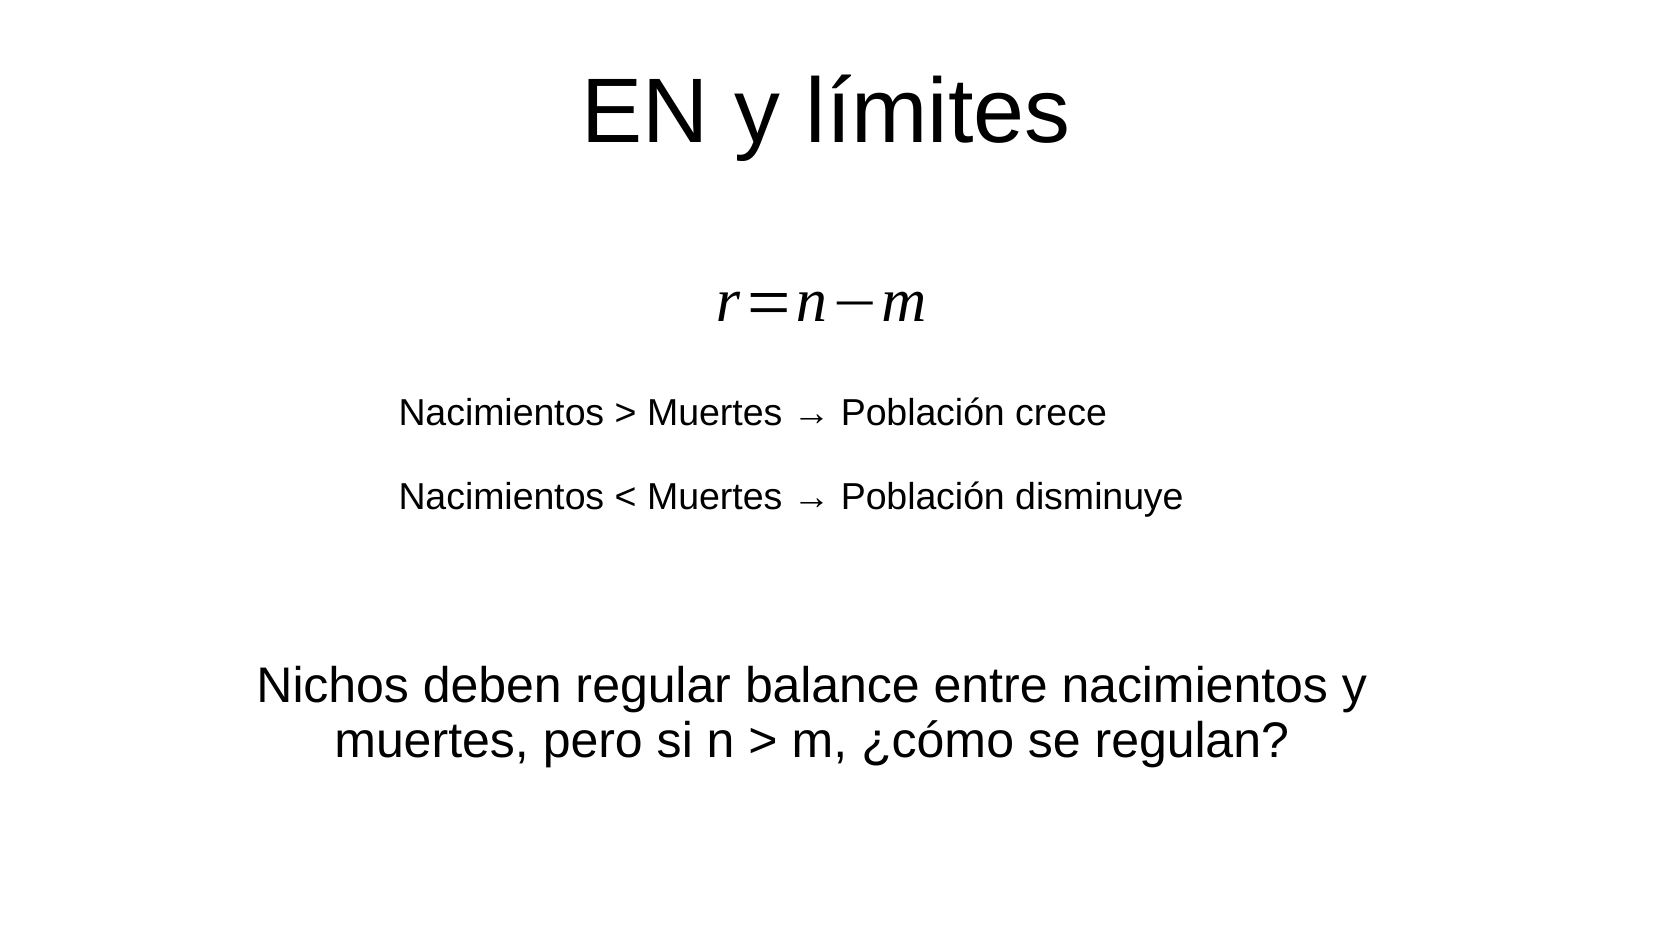

# EN y límites
Nacimientos > Muertes → Población crece
Nacimientos < Muertes → Población disminuye
Nichos deben regular balance entre nacimientos y muertes, pero si n > m, ¿cómo se regulan?